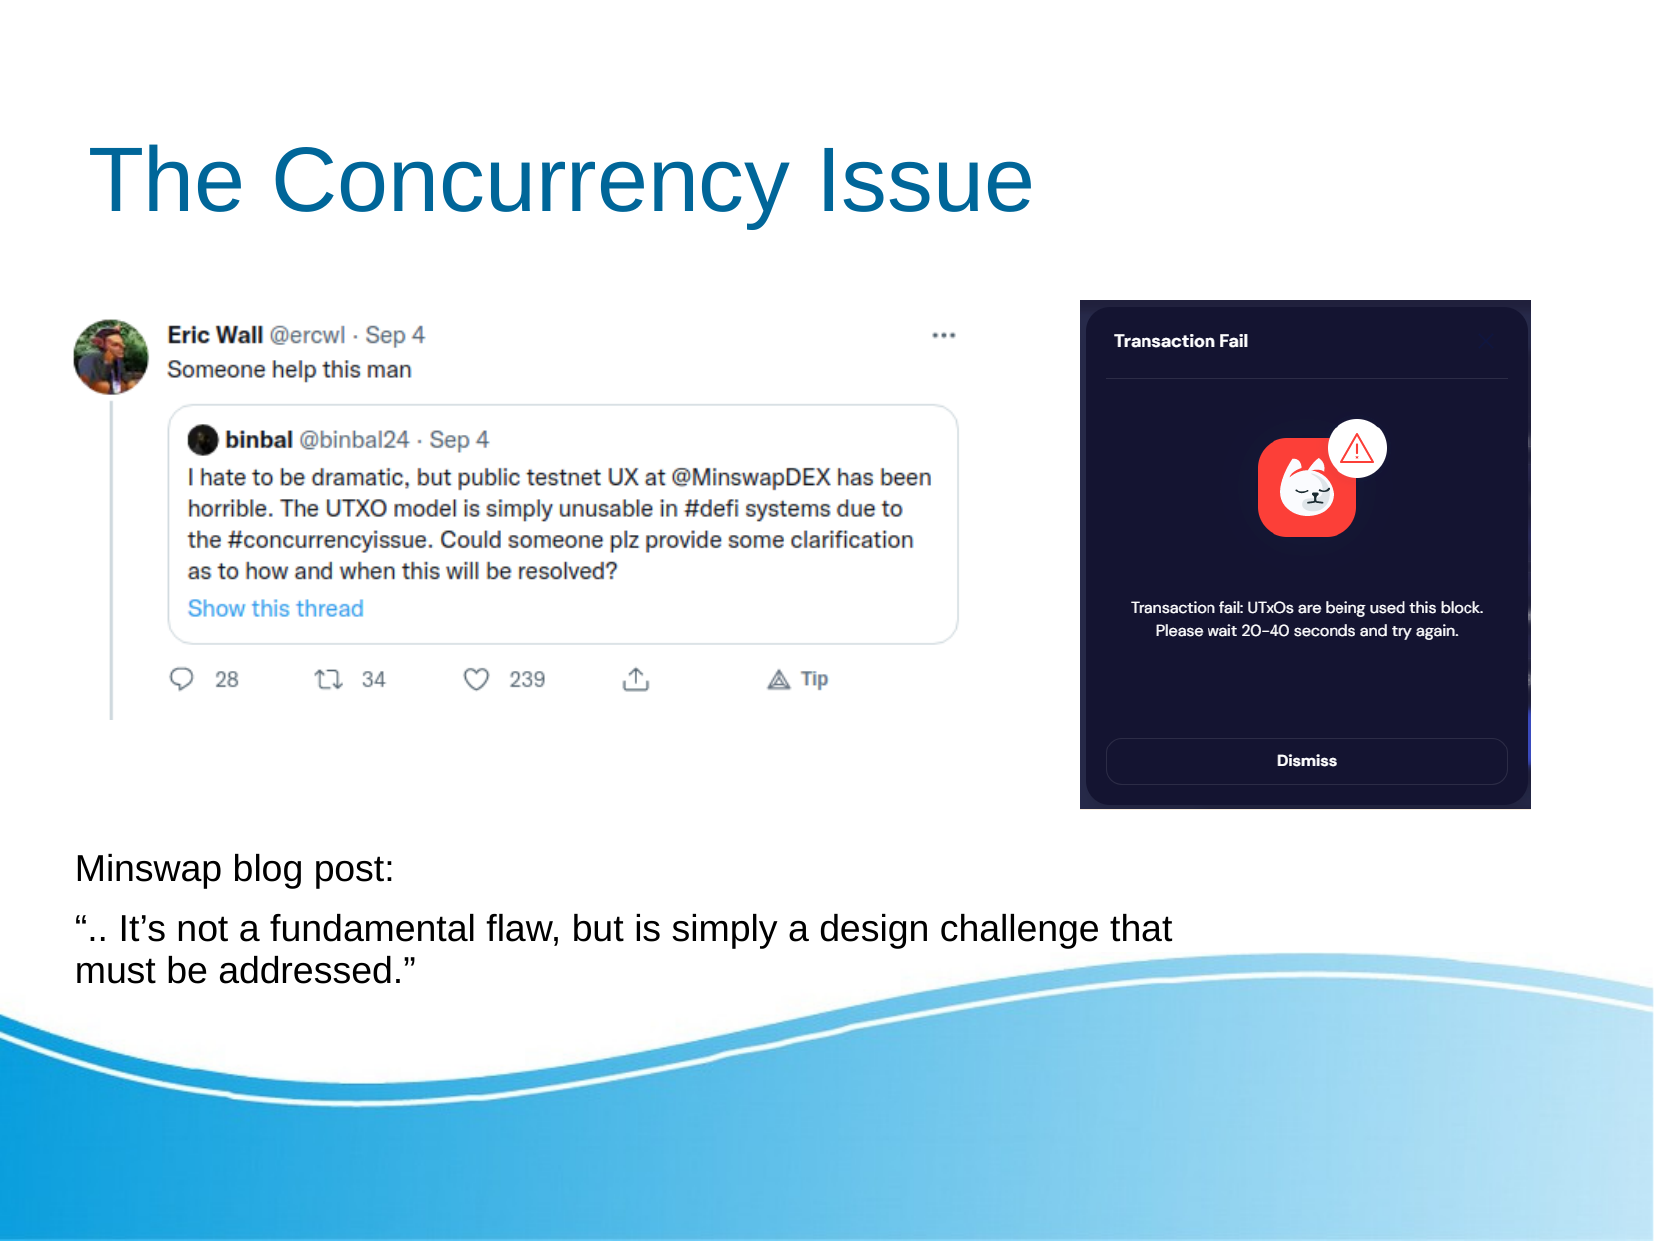

# The Concurrency Issue
Minswap blog post:
“.. It’s not a fundamental flaw, but is simply a design challenge that must be addressed.”